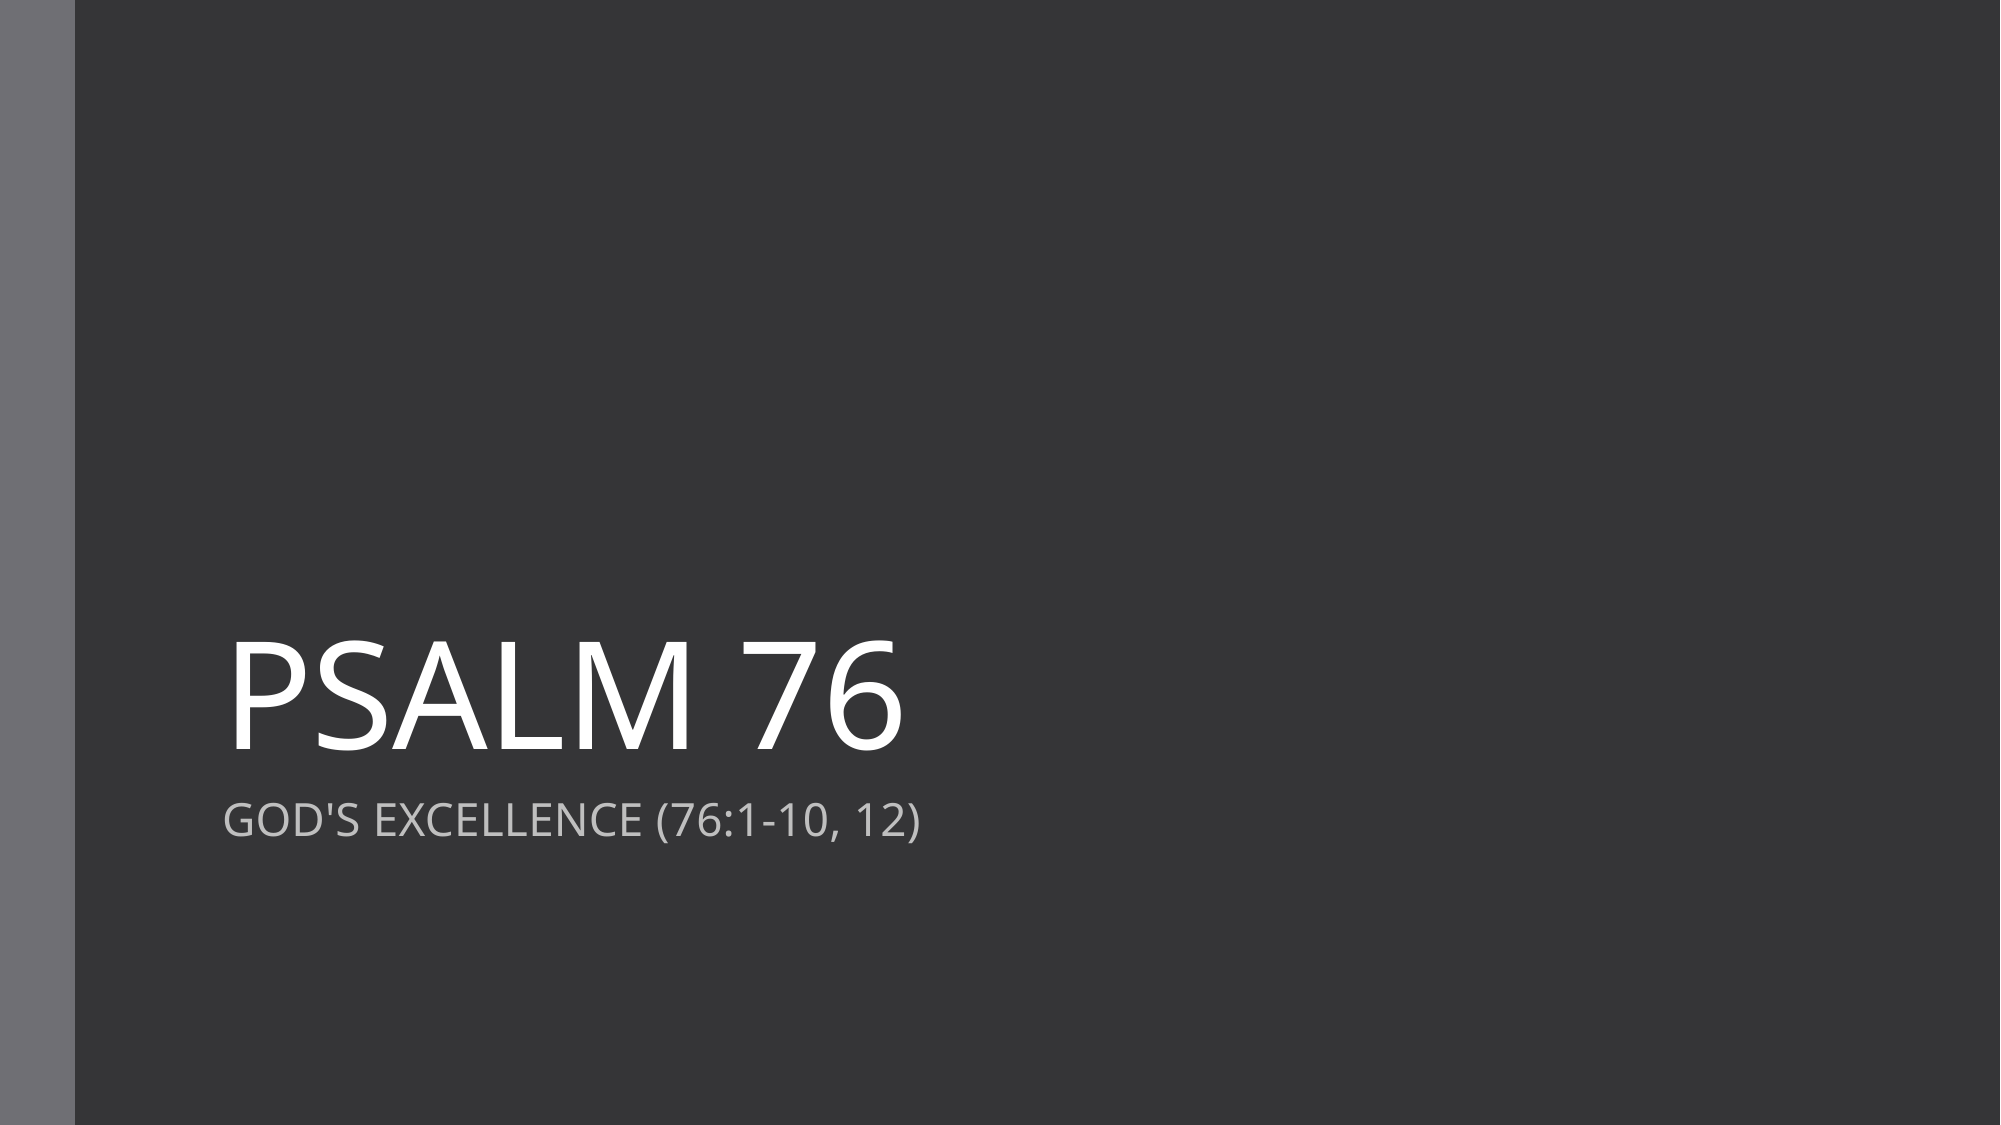

# PSALM 76
GOD'S EXCELLENCE (76:1-10, 12)